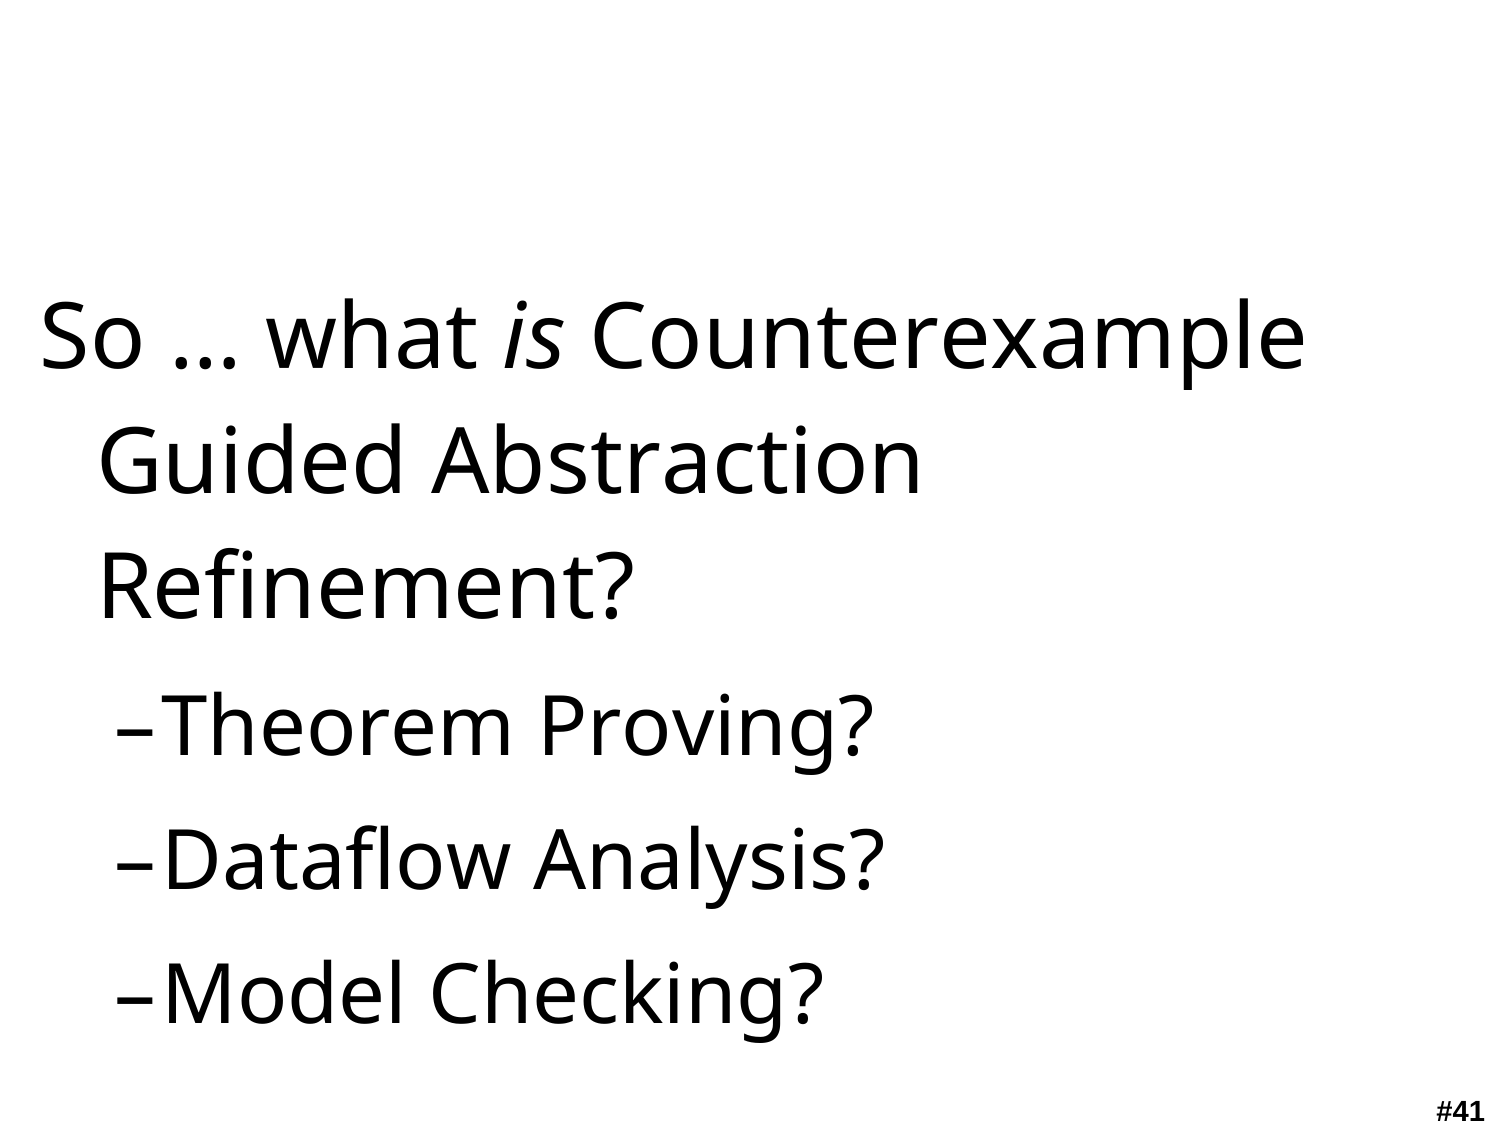

# So … what is Counterexample Guided Abstraction Refinement?
Theorem Proving?
Dataflow Analysis?
Model Checking?
41